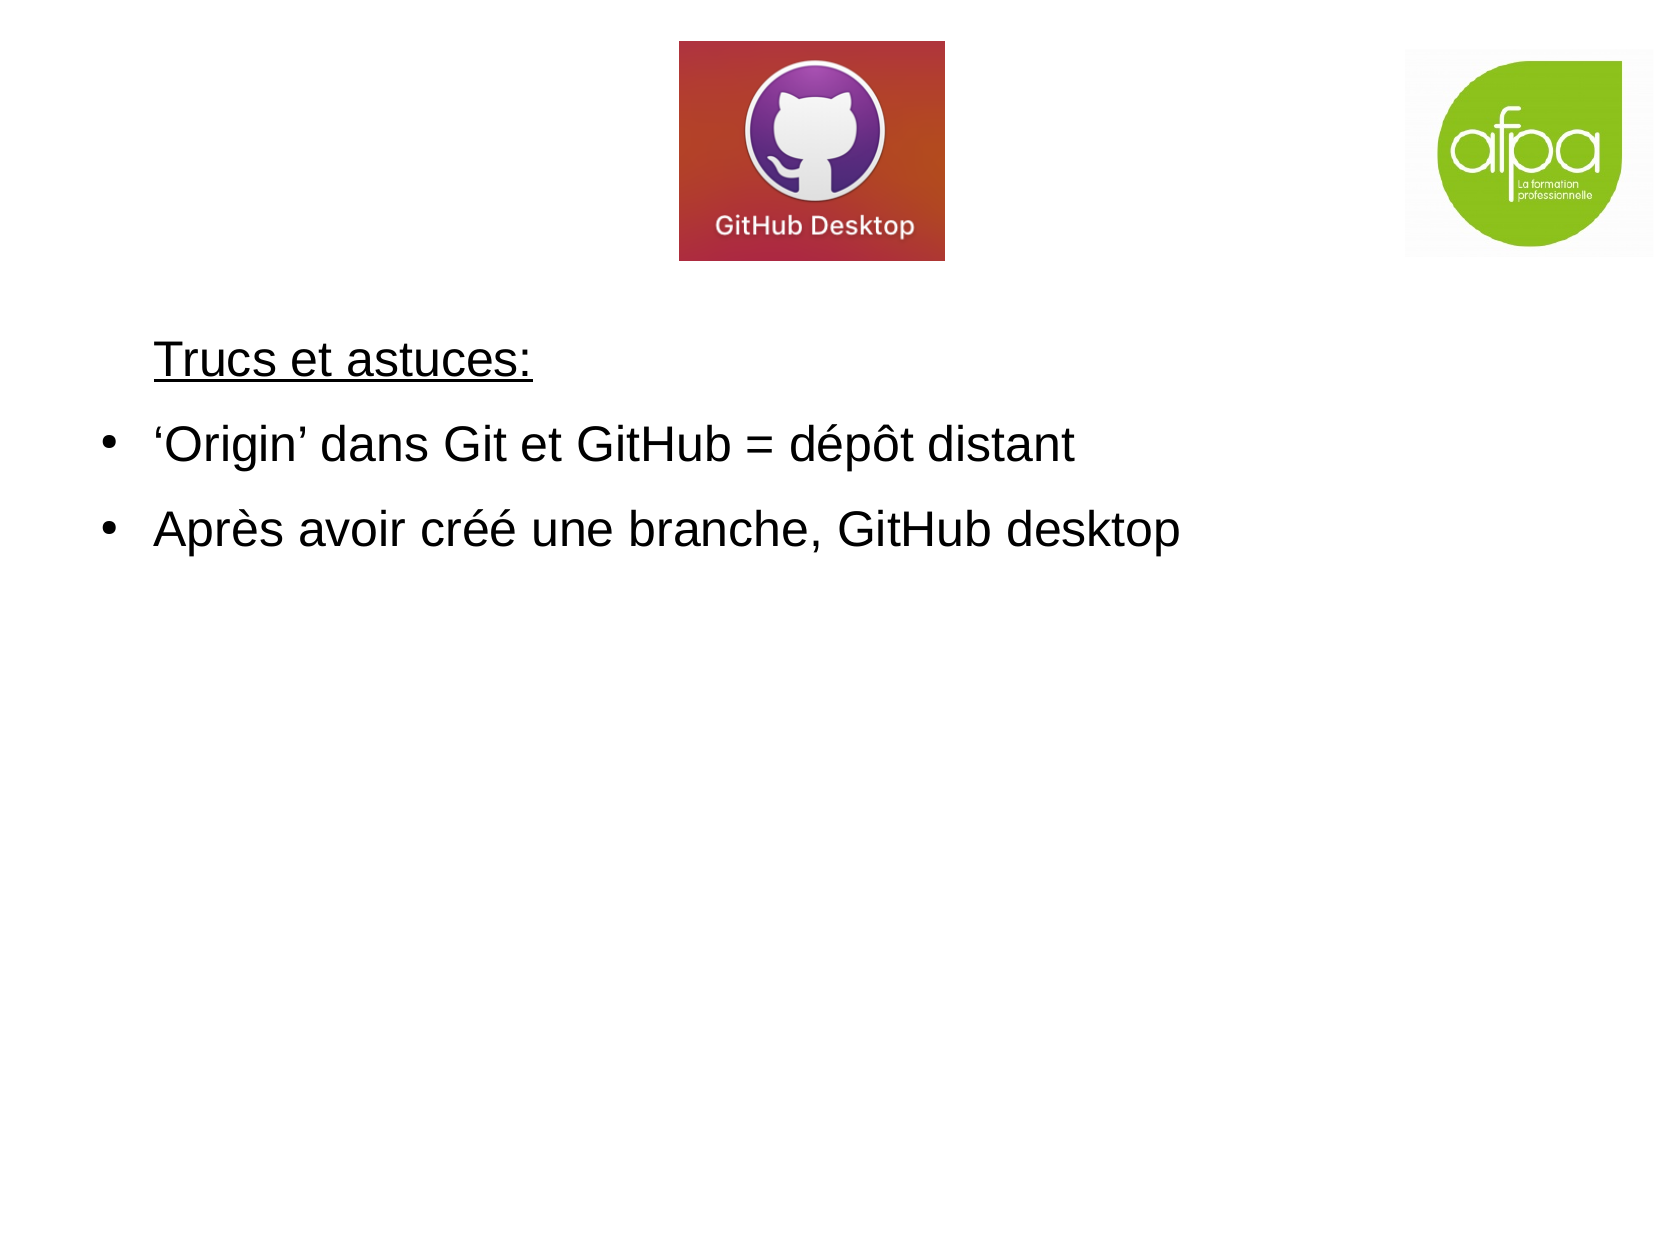

# Trucs et astuces:
‘Origin’ dans Git et GitHub = dépôt distant
Après avoir créé une branche, GitHub desktop